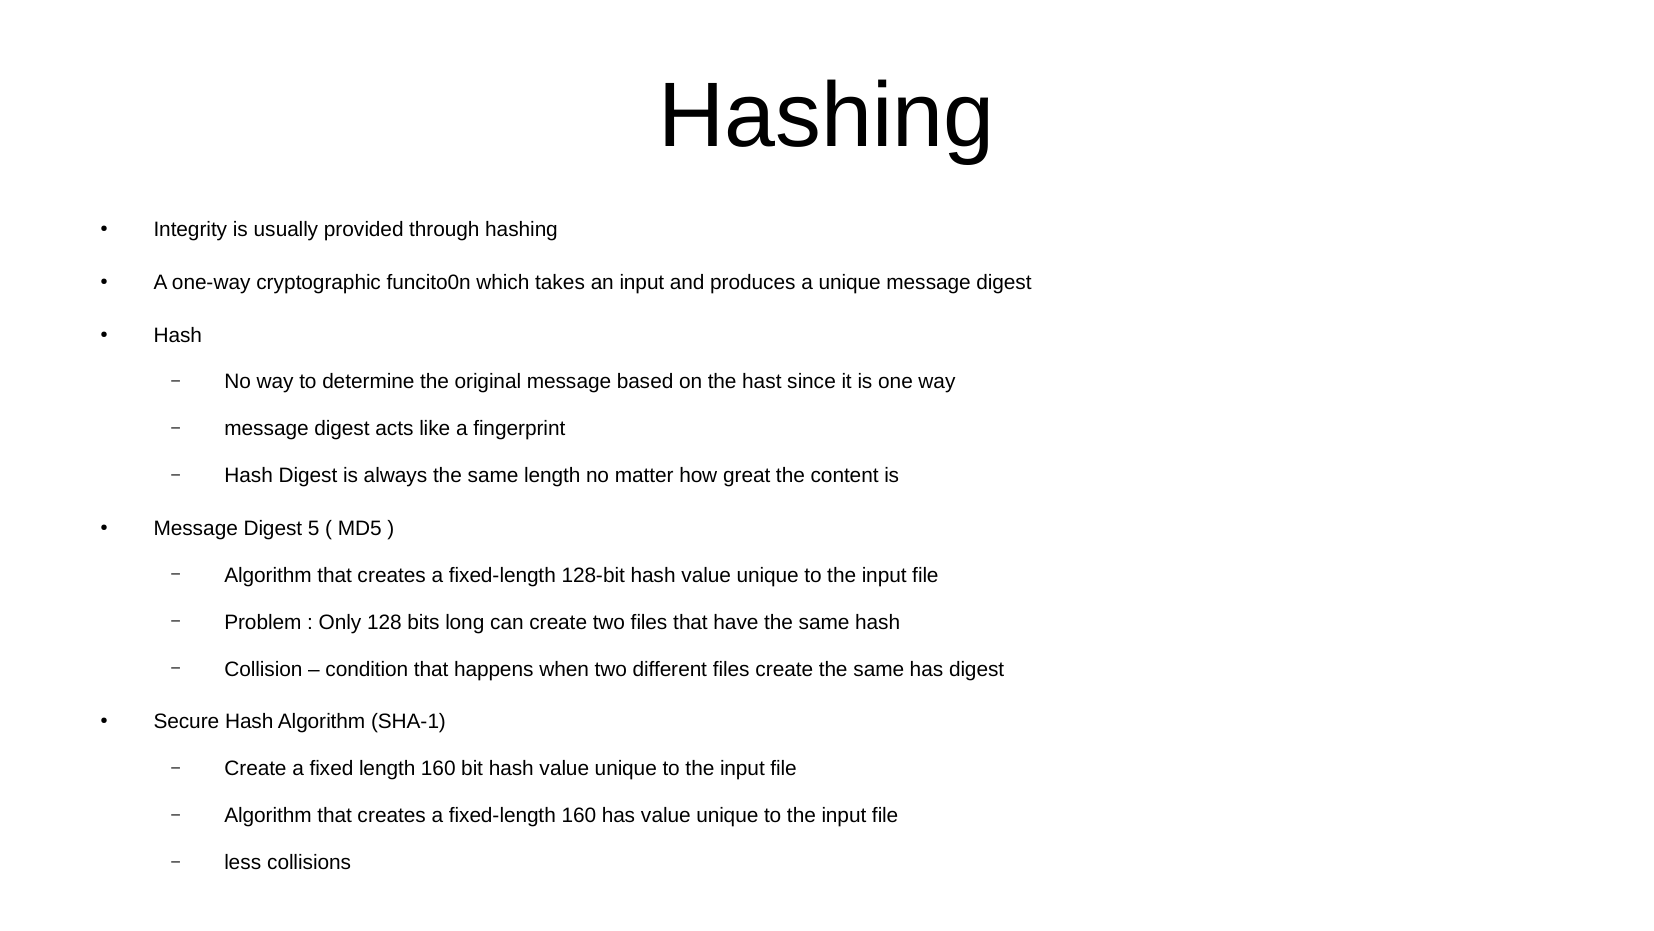

# Hashing
Integrity is usually provided through hashing
A one-way cryptographic funcito0n which takes an input and produces a unique message digest
Hash
No way to determine the original message based on the hast since it is one way
message digest acts like a fingerprint
Hash Digest is always the same length no matter how great the content is
Message Digest 5 ( MD5 )
Algorithm that creates a fixed-length 128-bit hash value unique to the input file
Problem : Only 128 bits long can create two files that have the same hash
Collision – condition that happens when two different files create the same has digest
Secure Hash Algorithm (SHA-1)
Create a fixed length 160 bit hash value unique to the input file
Algorithm that creates a fixed-length 160 has value unique to the input file
less collisions